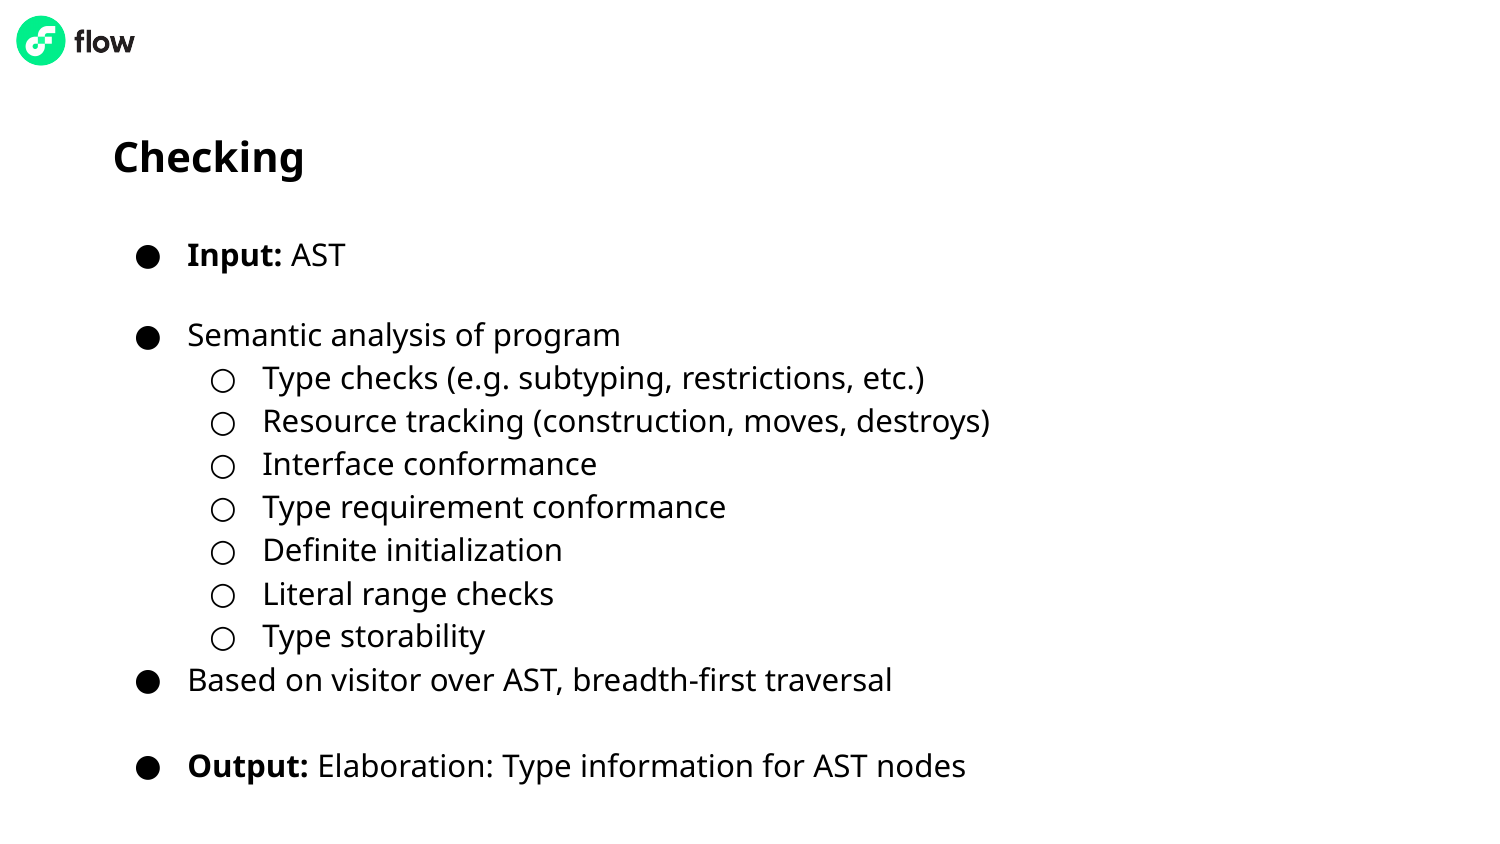

Checking
Input: AST
Semantic analysis of program
Type checks (e.g. subtyping, restrictions, etc.)
Resource tracking (construction, moves, destroys)
Interface conformance
Type requirement conformance
Definite initialization
Literal range checks
Type storability
Based on visitor over AST, breadth-first traversal
Output: Elaboration: Type information for AST nodes